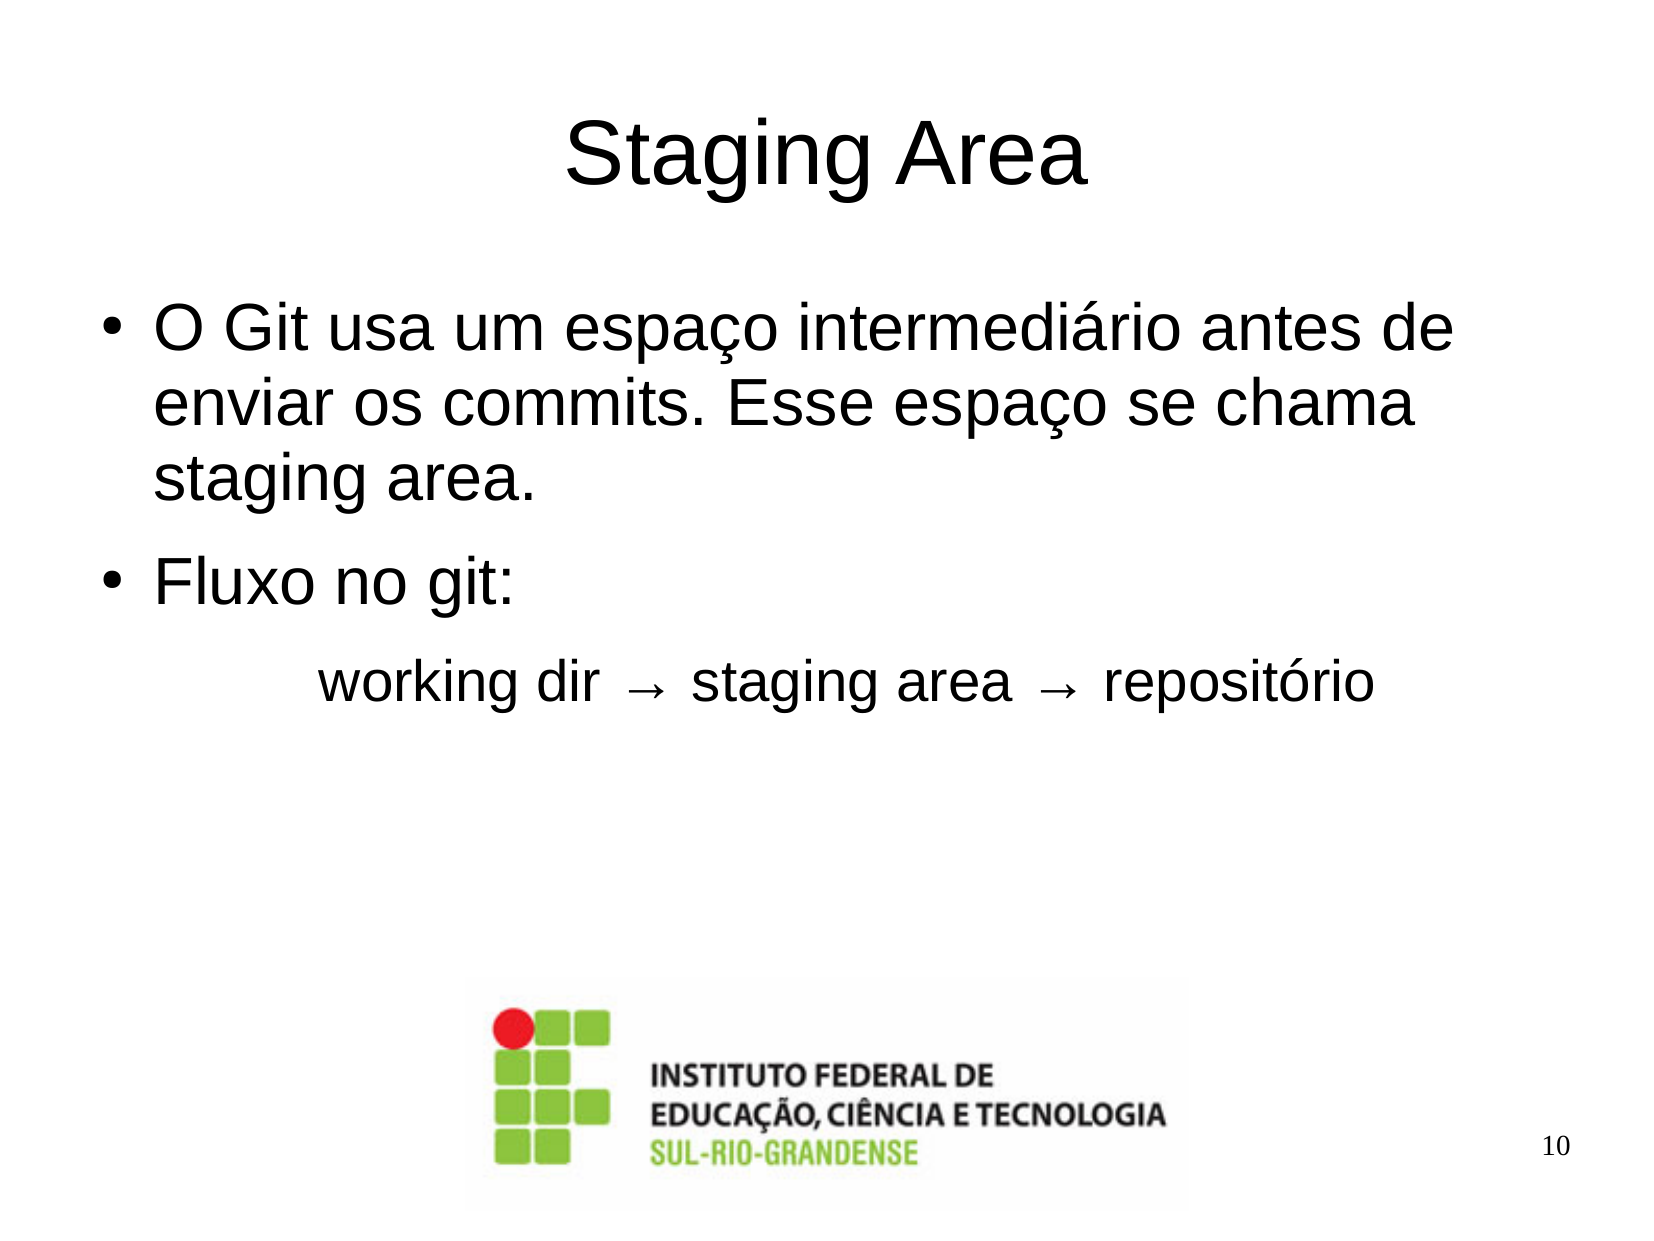

# Staging Area
O Git usa um espaço intermediário antes de enviar os commits. Esse espaço se chama staging area.
Fluxo no git:
working dir → staging area → repositório
10